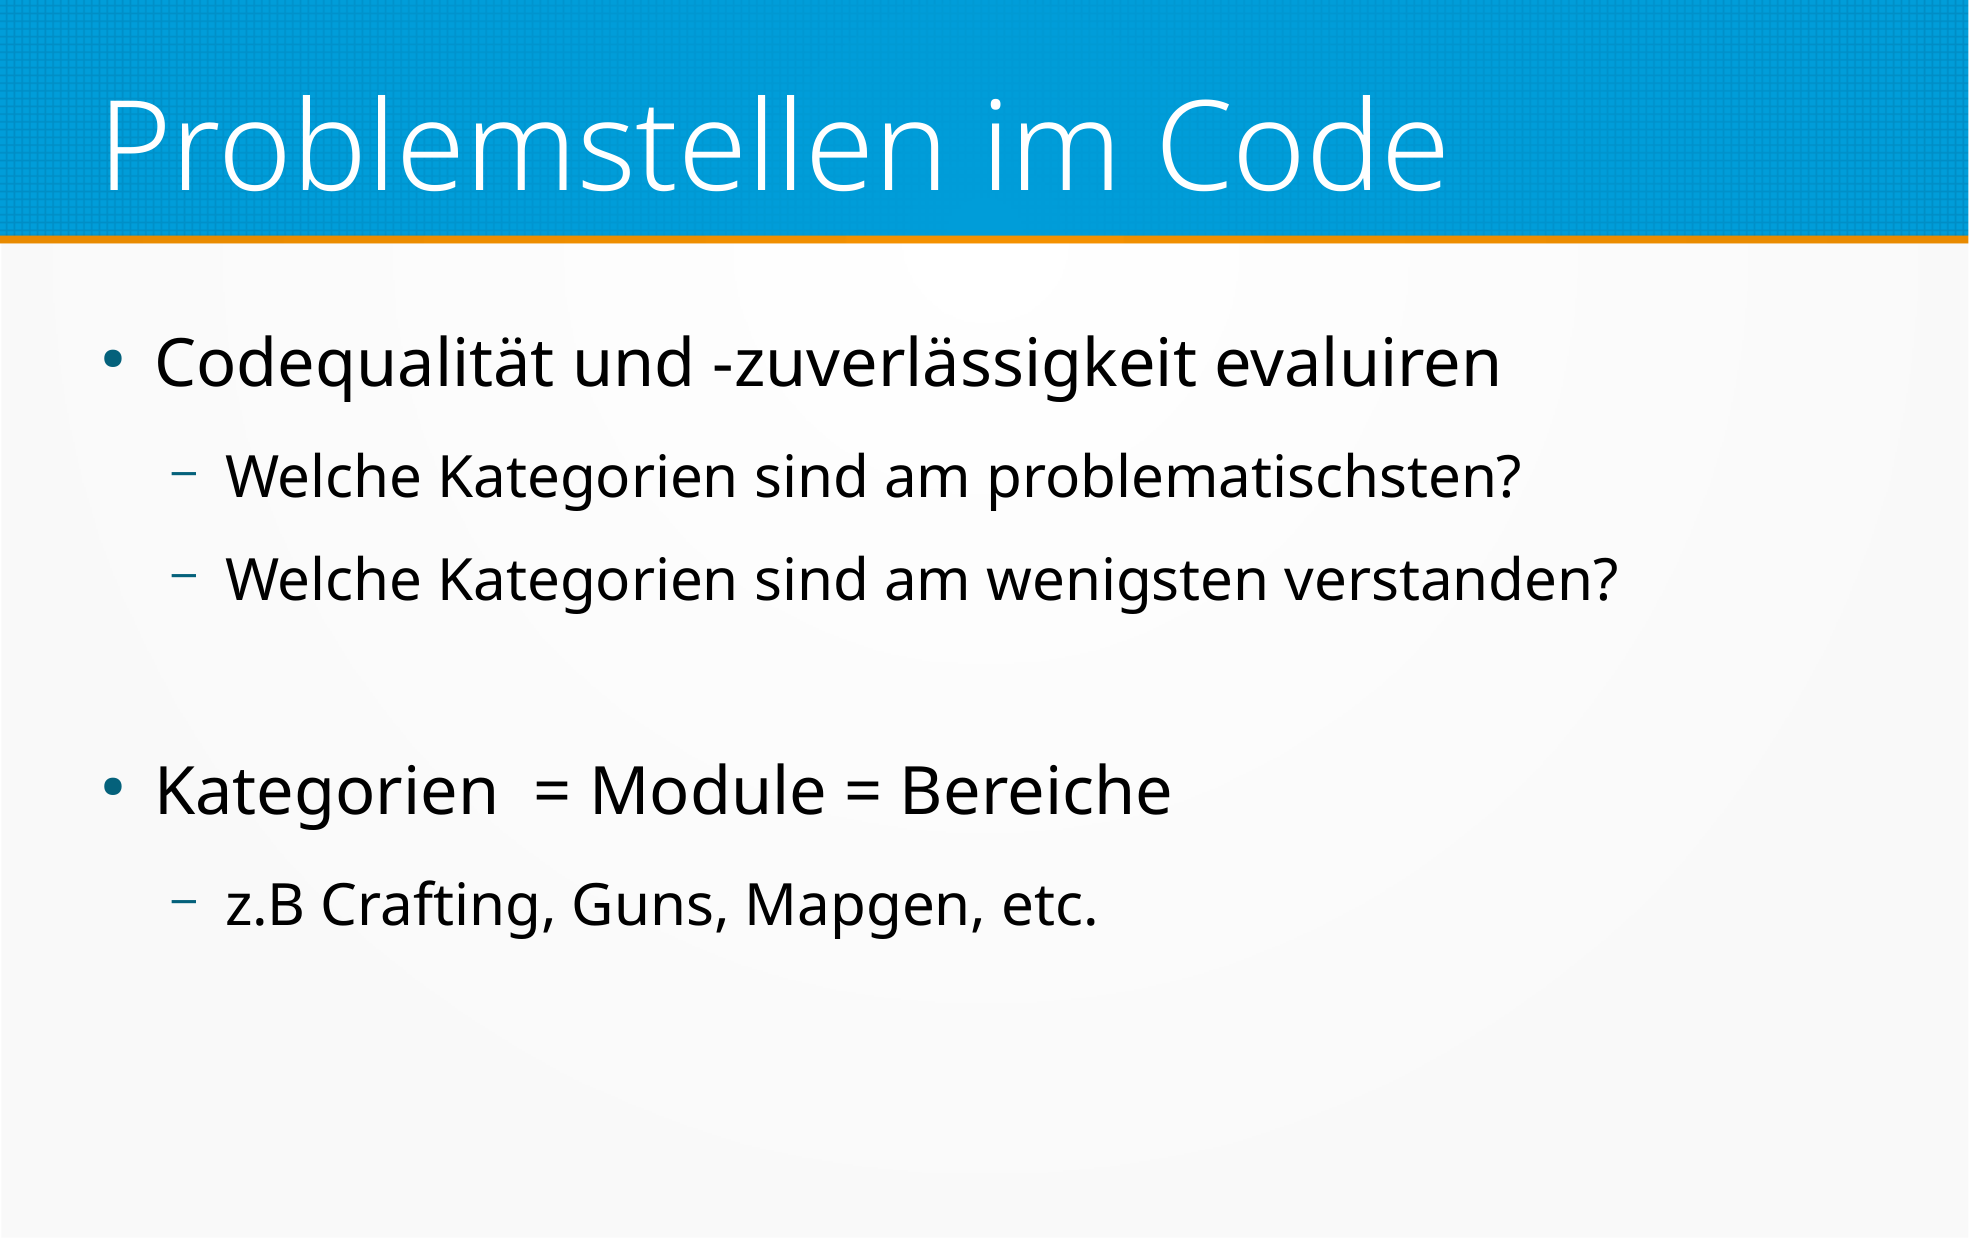

# Problemstellen im Code
Codequalität und -zuverlässigkeit evaluiren
Welche Kategorien sind am problematischsten?
Welche Kategorien sind am wenigsten verstanden?
Kategorien = Module = Bereiche
z.B Crafting, Guns, Mapgen, etc.